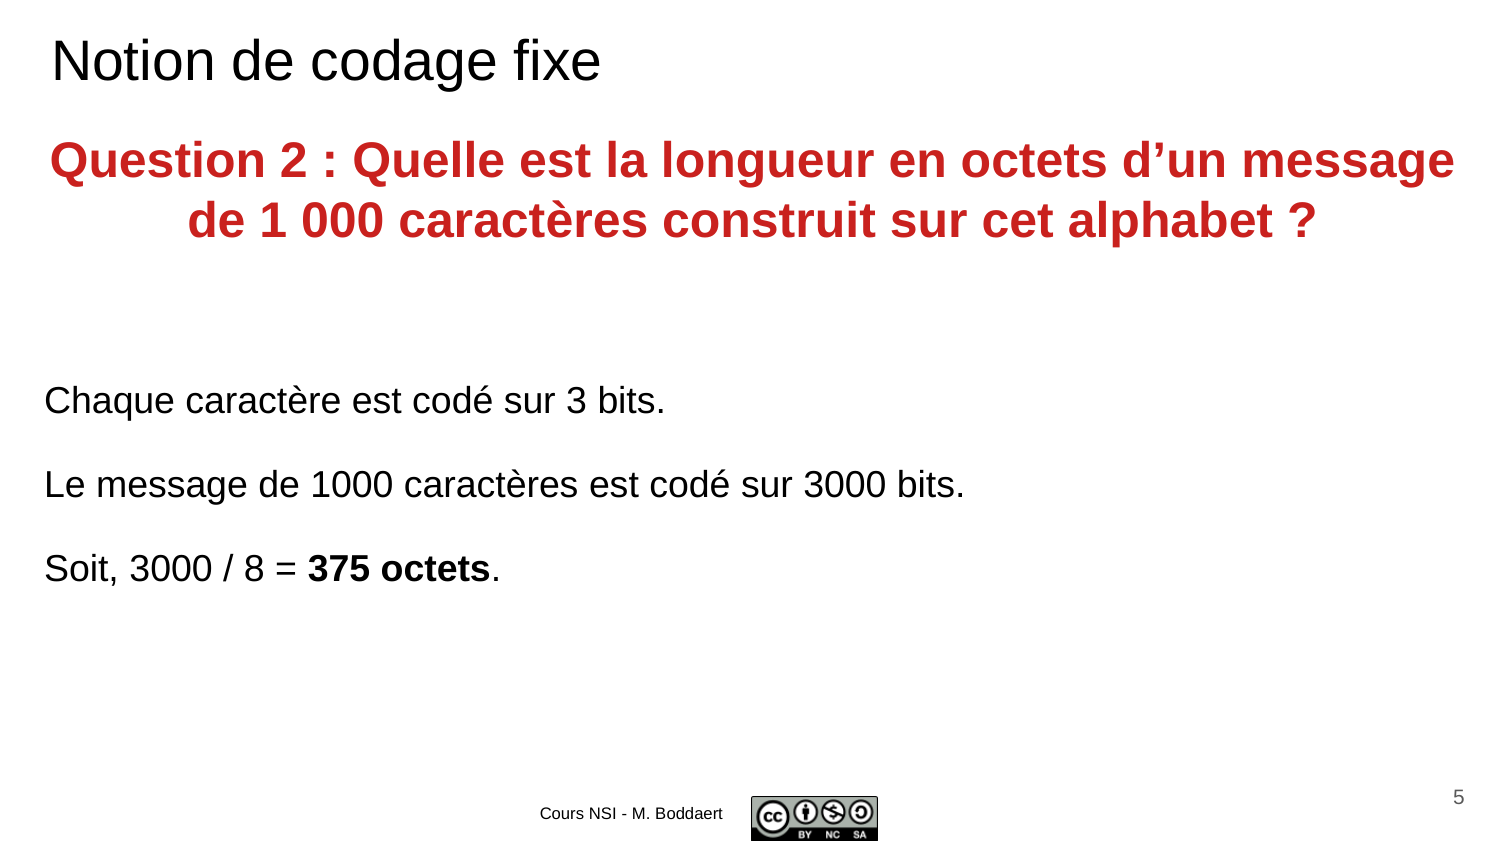

# Notion de codage fixe
Question 2 : Quelle est la longueur en octets d’un message de 1 000 caractères construit sur cet alphabet ?
Chaque caractère est codé sur 3 bits.
Le message de 1000 caractères est codé sur 3000 bits.
Soit, 3000 / 8 = 375 octets.